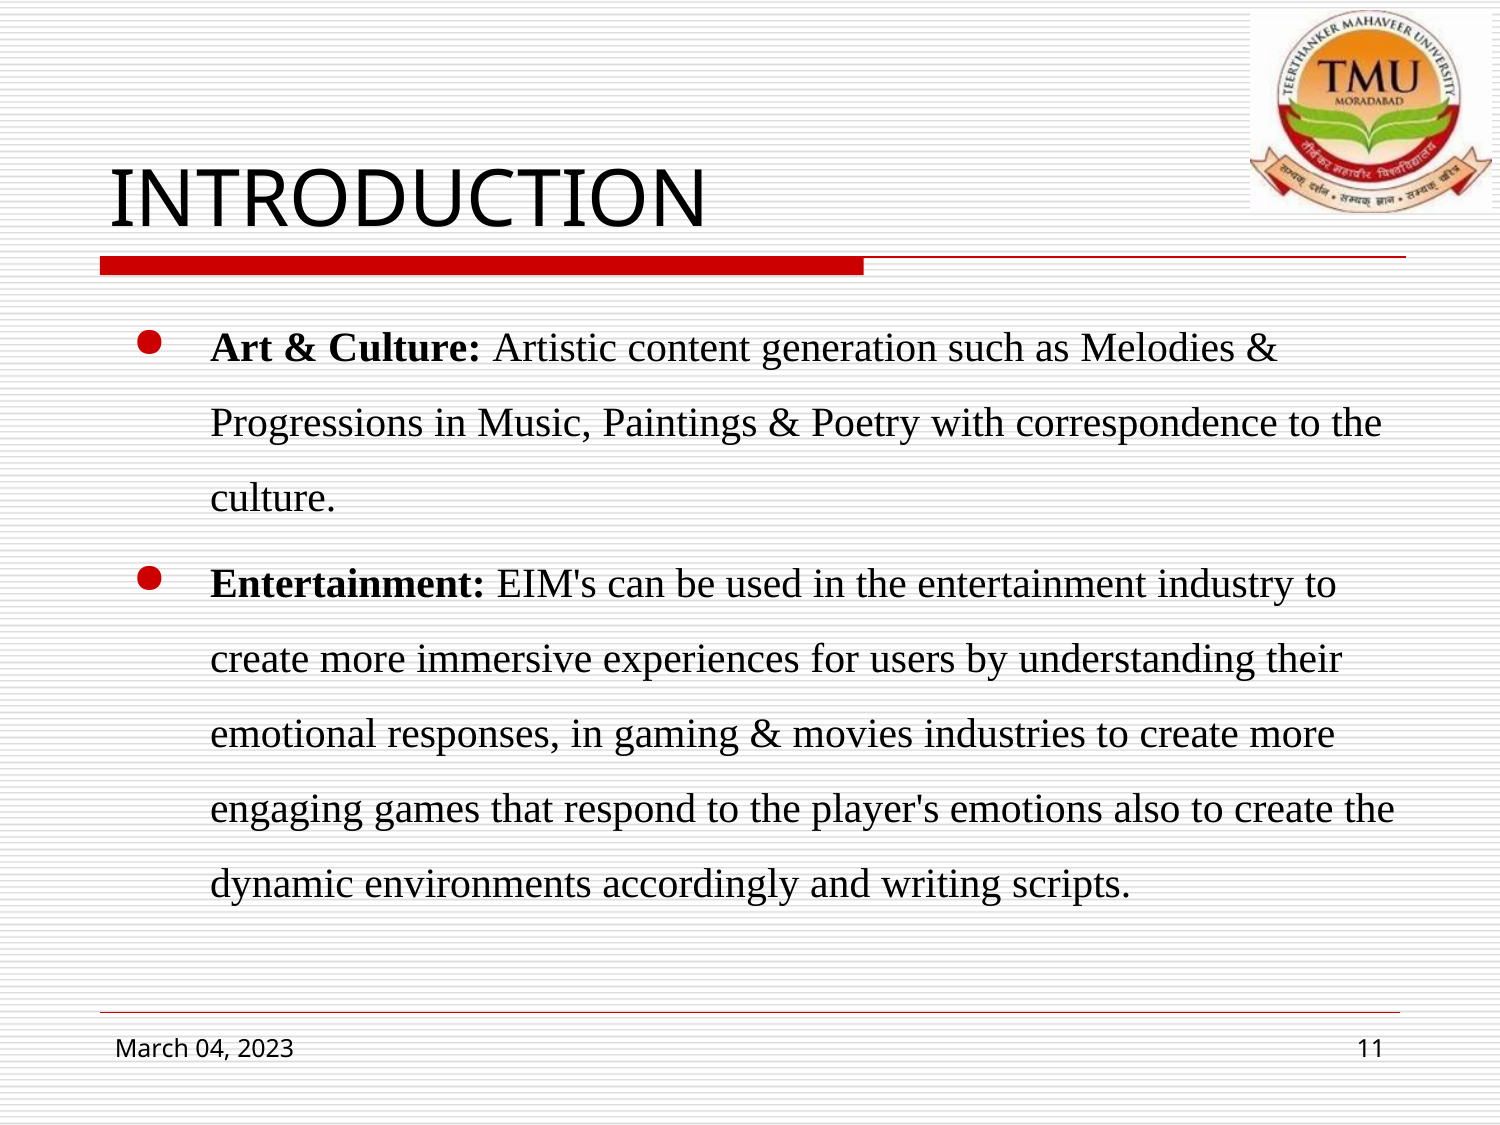

# INTRODUCTION
Art & Culture: Artistic content generation such as Melodies & Progressions in Music, Paintings & Poetry with correspondence to the culture.
Entertainment: EIM's can be used in the entertainment industry to create more immersive experiences for users by understanding their emotional responses, in gaming & movies industries to create more engaging games that respond to the player's emotions also to create the dynamic environments accordingly and writing scripts.
March 04, 2023